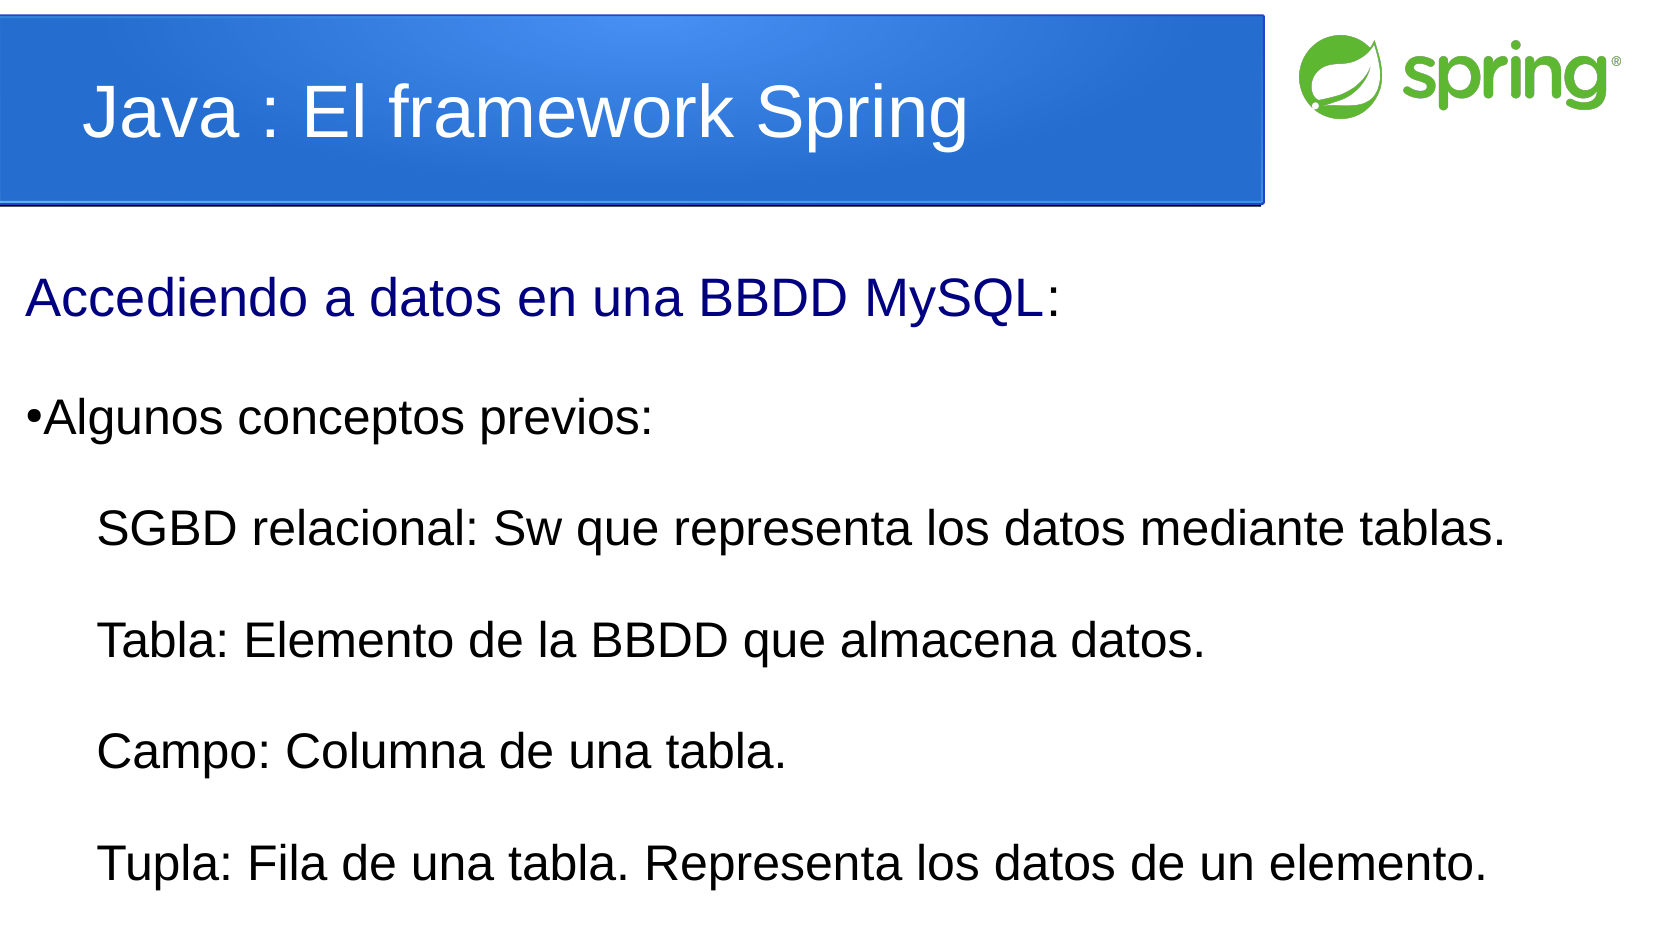

# Java : El framework Spring
Accediendo a datos en una BBDD MySQL:
Algunos conceptos previos:
SGBD relacional: Sw que representa los datos mediante tablas.
Tabla: Elemento de la BBDD que almacena datos.
Campo: Columna de una tabla.
Tupla: Fila de una tabla. Representa los datos de un elemento.